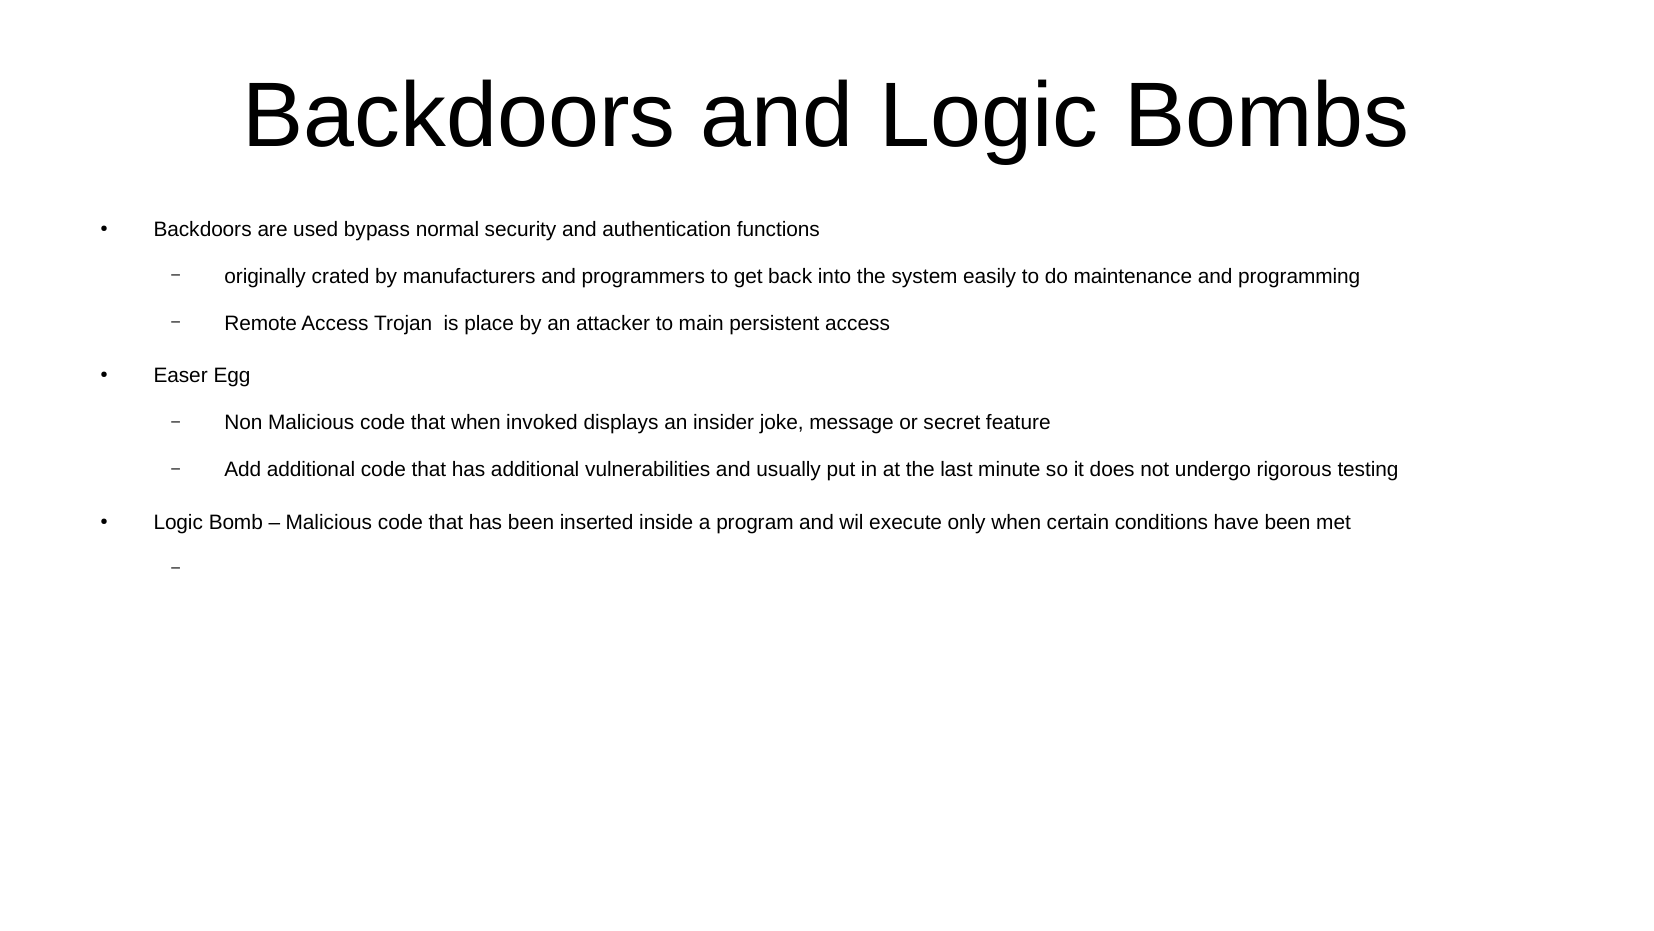

# Backdoors and Logic Bombs
Backdoors are used bypass normal security and authentication functions
originally crated by manufacturers and programmers to get back into the system easily to do maintenance and programming
Remote Access Trojan is place by an attacker to main persistent access
Easer Egg
Non Malicious code that when invoked displays an insider joke, message or secret feature
Add additional code that has additional vulnerabilities and usually put in at the last minute so it does not undergo rigorous testing
Logic Bomb – Malicious code that has been inserted inside a program and wil execute only when certain conditions have been met